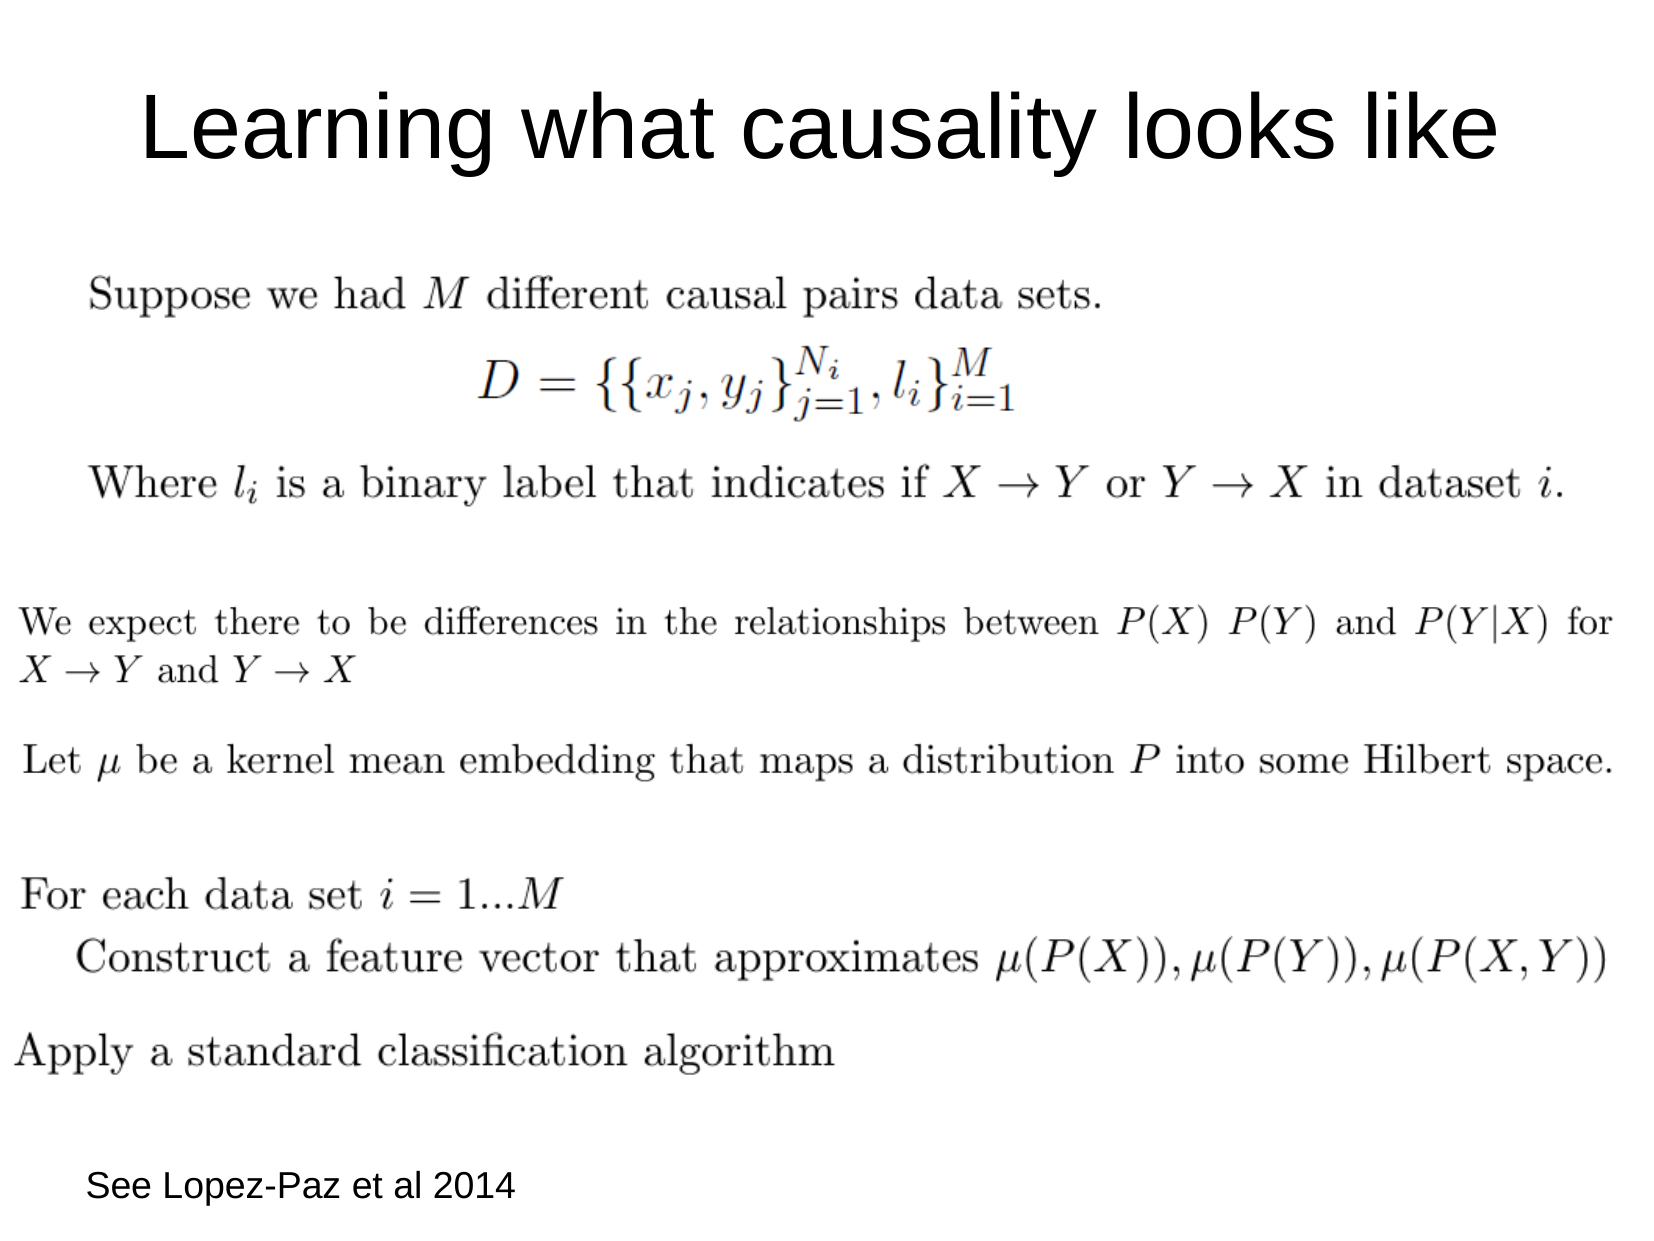

# Learning what causality looks like
See Lopez-Paz et al 2014